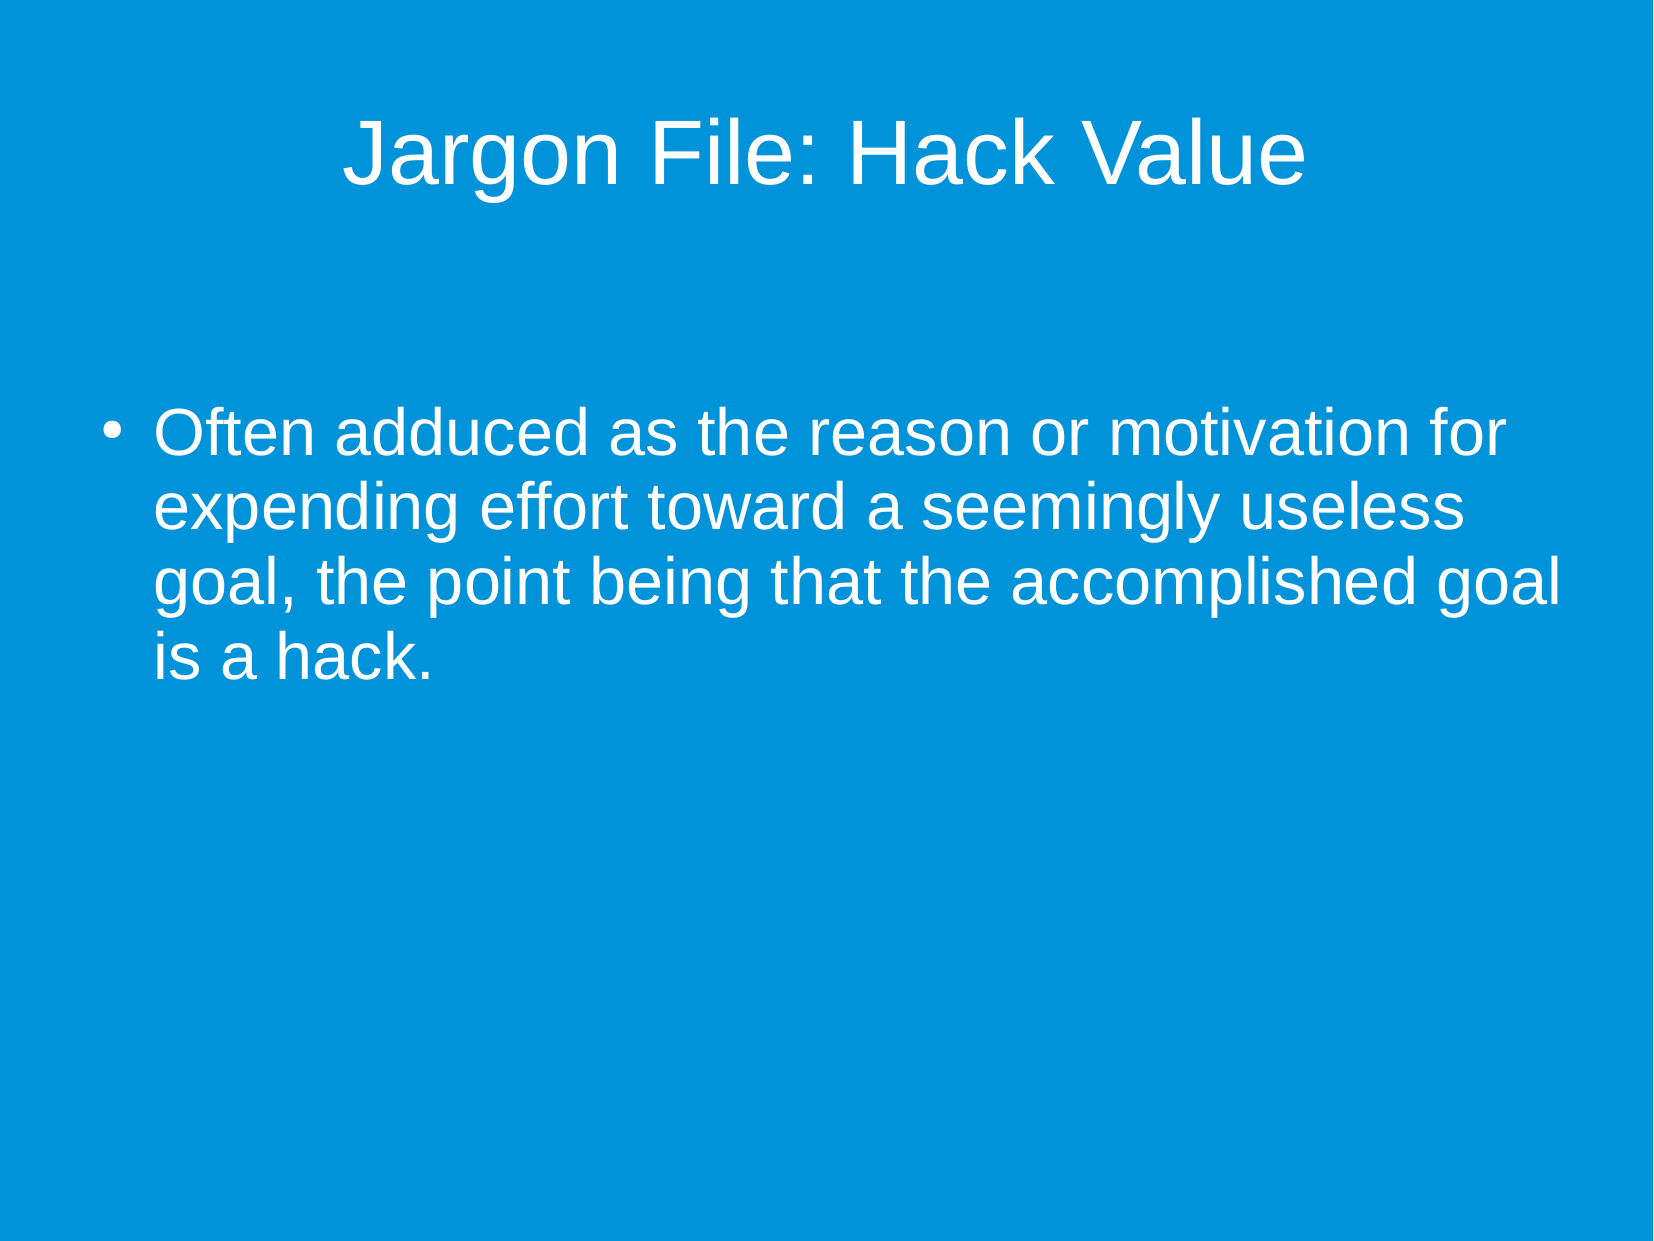

# Jargon File: Hack Value
Often adduced as the reason or motivation for expending effort toward a seemingly useless goal, the point being that the accomplished goal is a hack.